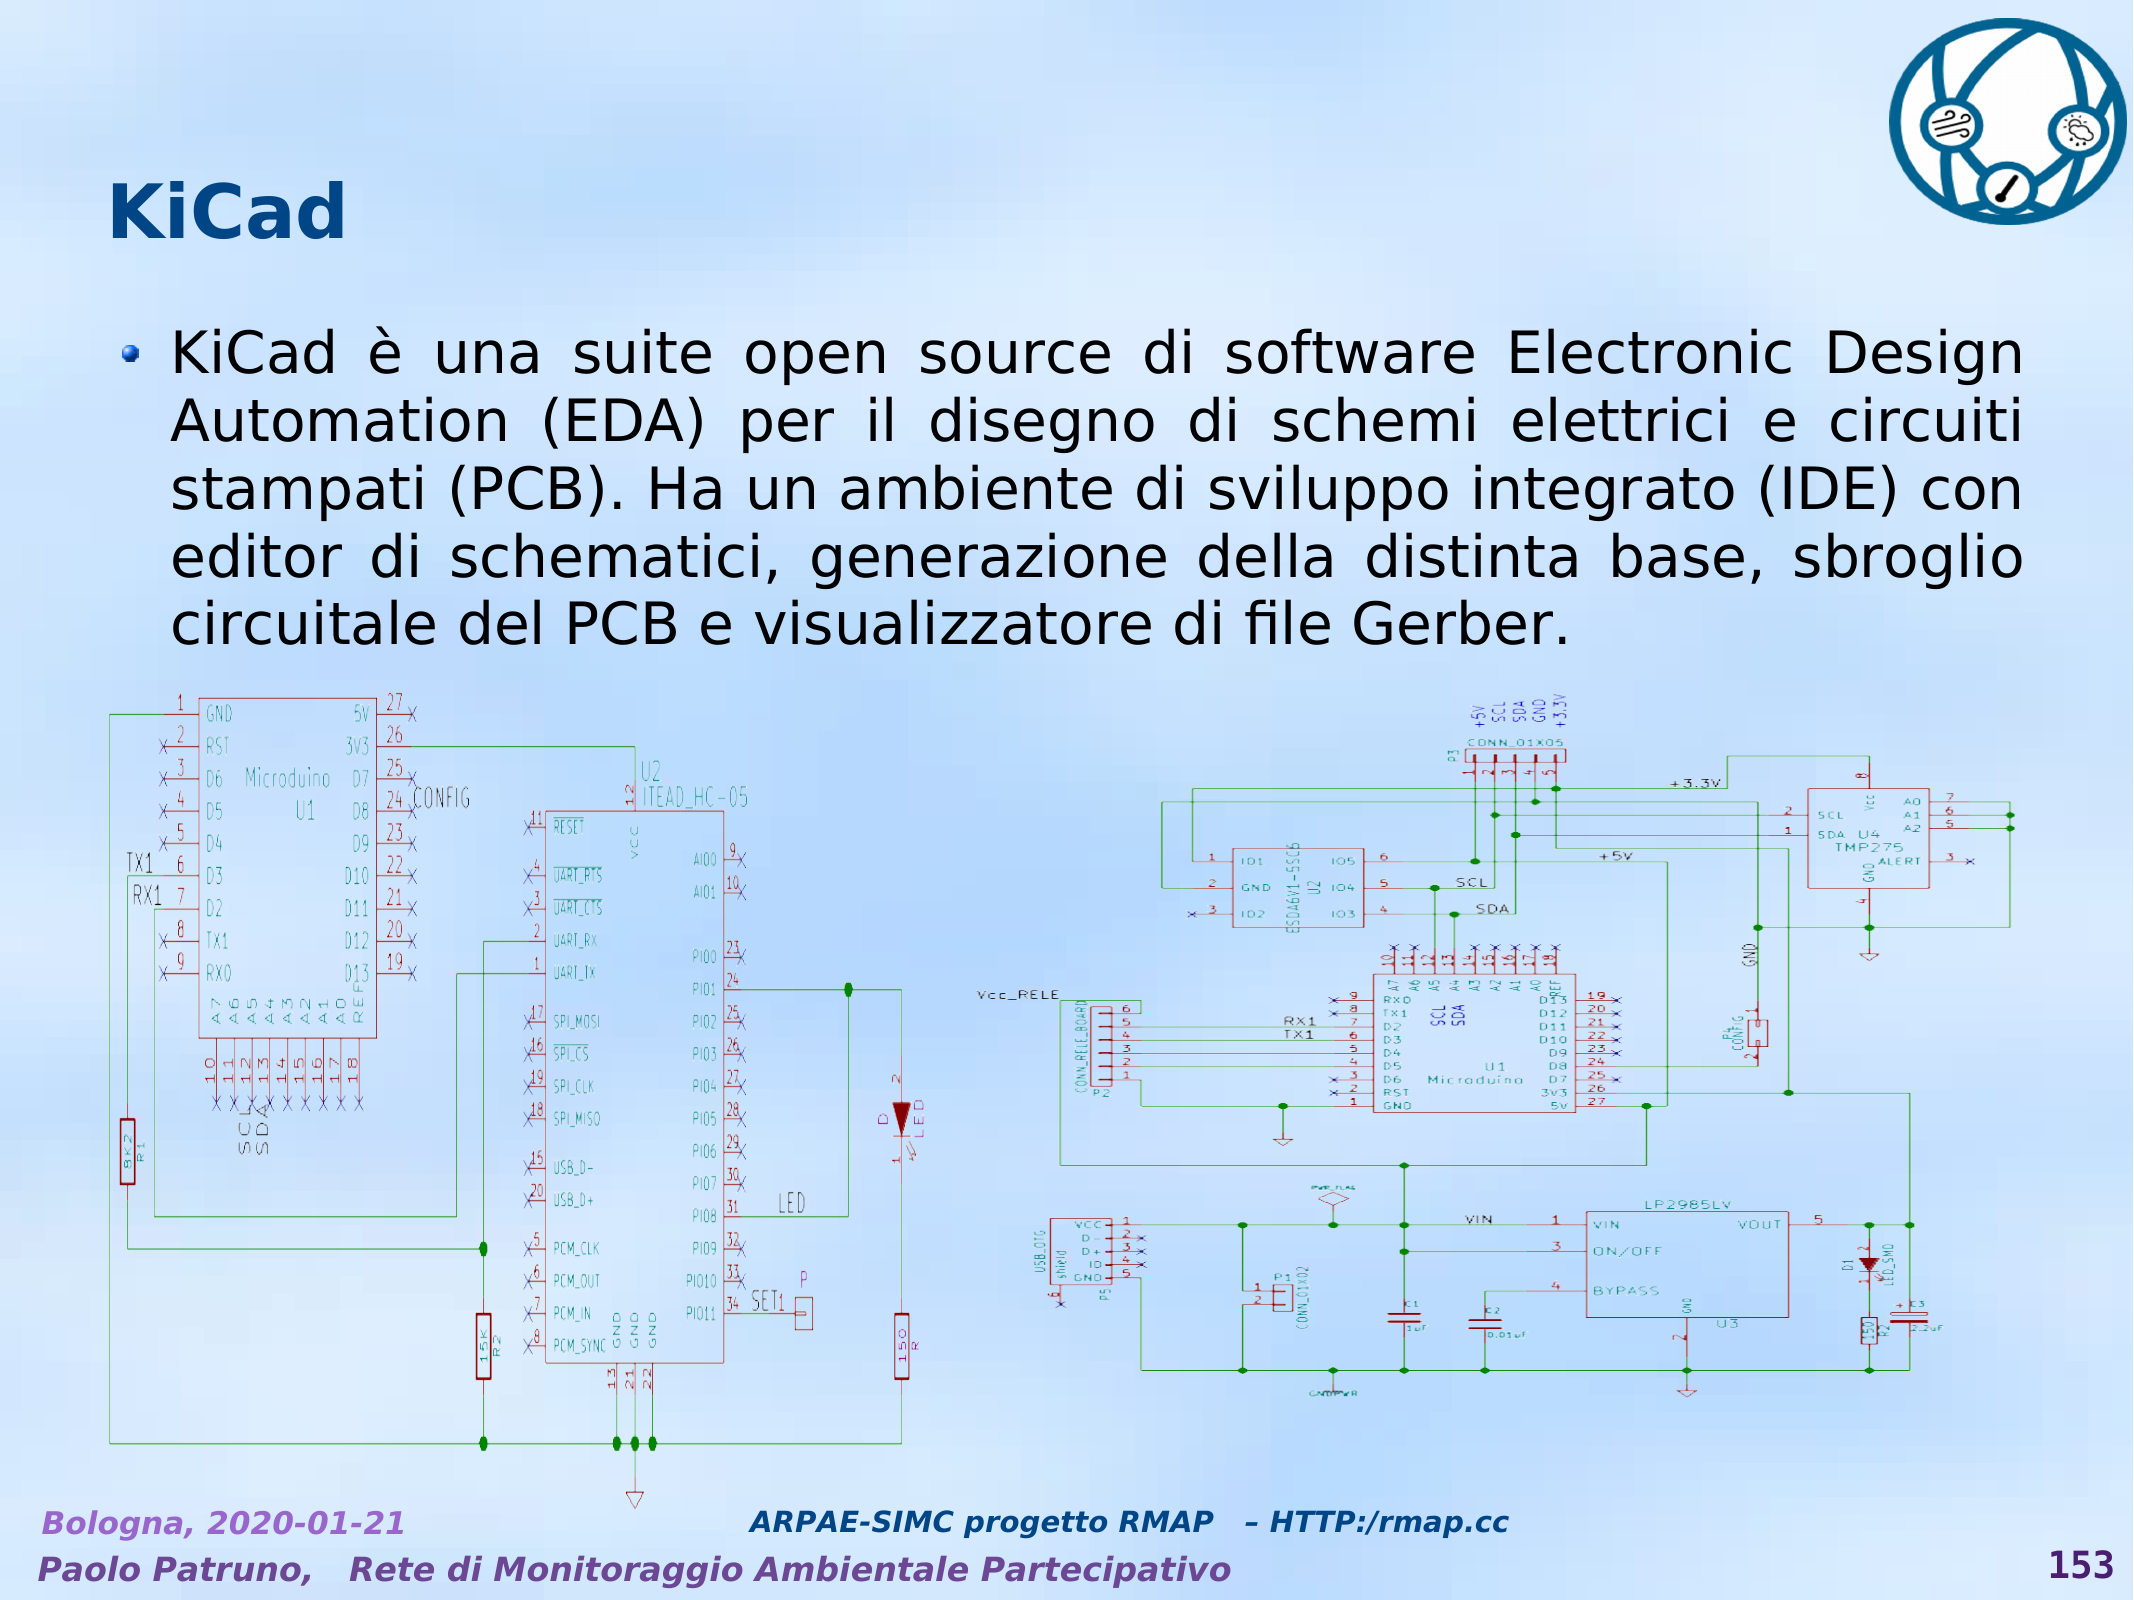

# KiCad
KiCad è una suite open source di software Electronic Design Automation (EDA) per il disegno di schemi elettrici e circuiti stampati (PCB). Ha un ambiente di sviluppo integrato (IDE) con editor di schematici, generazione della distinta base, sbroglio circuitale del PCB e visualizzatore di file Gerber.